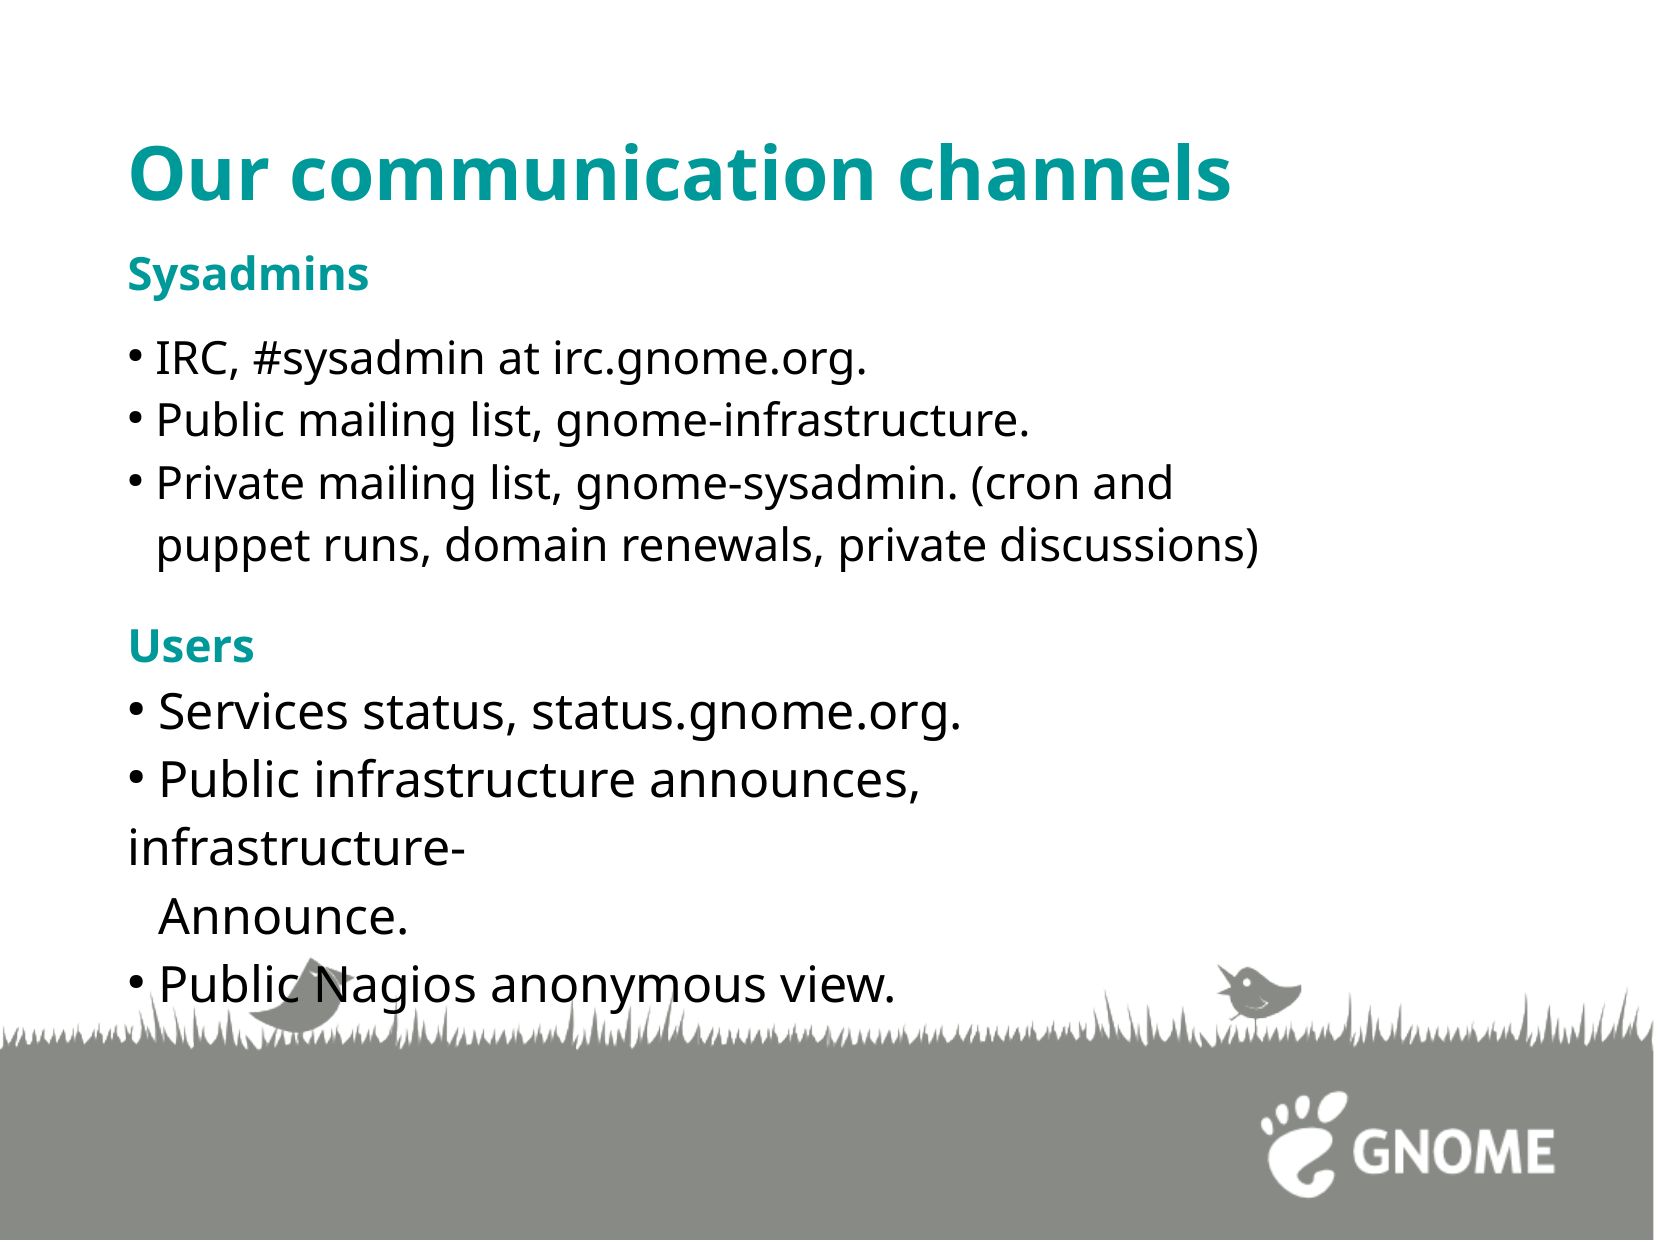

Our communication channels
Users
 Services status, status.gnome.org.
 Public infrastructure announces, infrastructure-
 Announce.
 Public Nagios anonymous view.
Sysadmins
 IRC, #sysadmin at irc.gnome.org.
 Public mailing list, gnome-infrastructure.
 Private mailing list, gnome-sysadmin. (cron and
 puppet runs, domain renewals, private discussions)